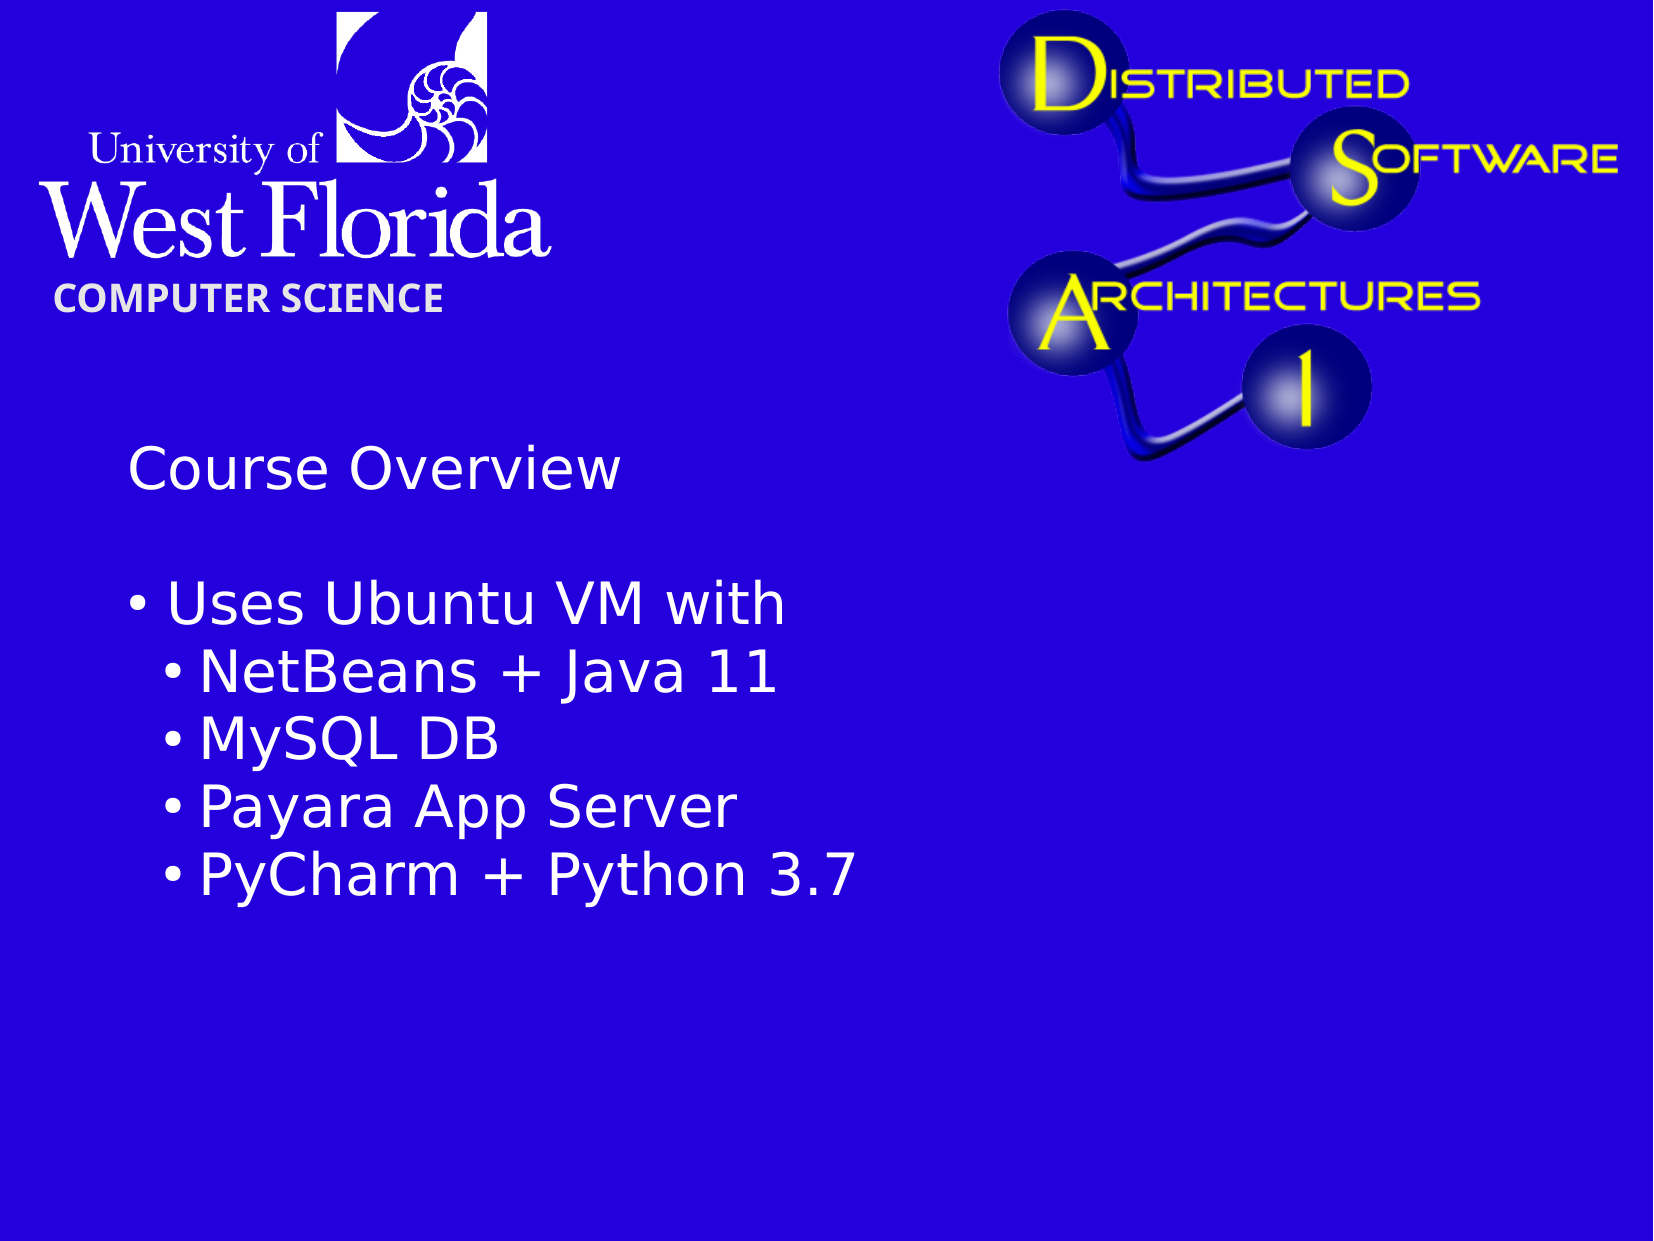

COMPUTER SCIENCE
Course Overview
 Uses Ubuntu VM with
NetBeans + Java 11
MySQL DB
Payara App Server
PyCharm + Python 3.7